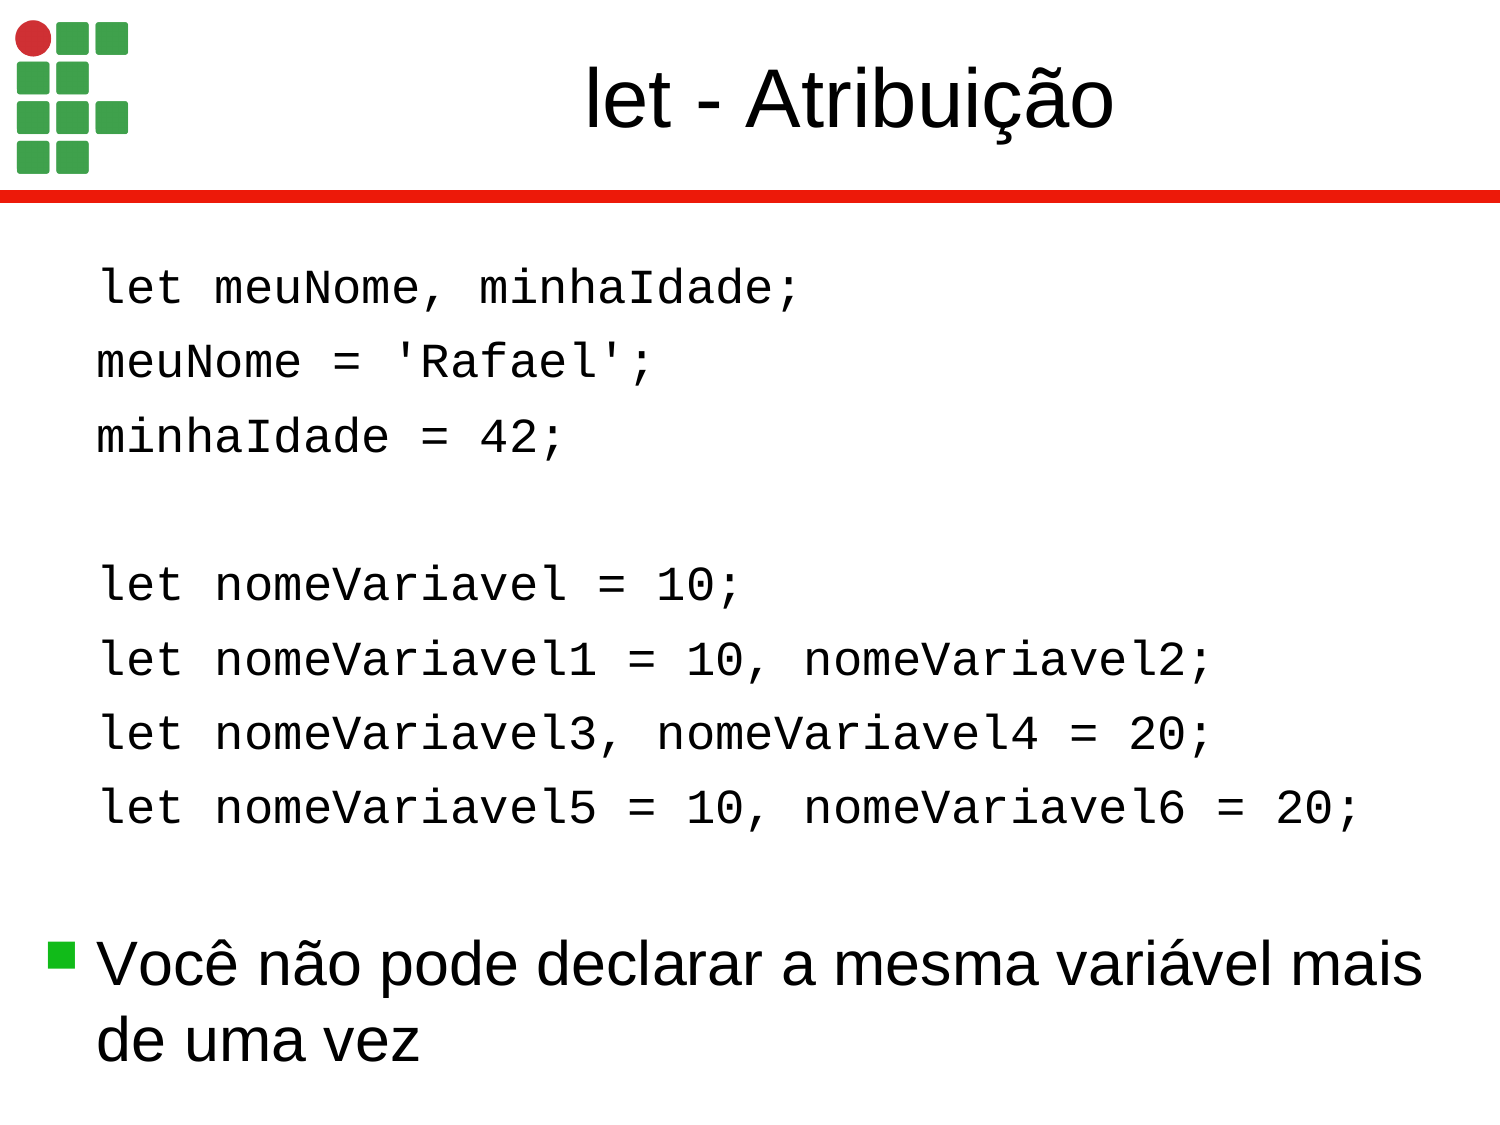

# let - Atribuição
let meuNome, minhaIdade;
meuNome = 'Rafael';
minhaIdade = 42;
let nomeVariavel = 10;
let nomeVariavel1 = 10, nomeVariavel2;
let nomeVariavel3, nomeVariavel4 = 20;
let nomeVariavel5 = 10, nomeVariavel6 = 20;
Você não pode declarar a mesma variável mais de uma vez